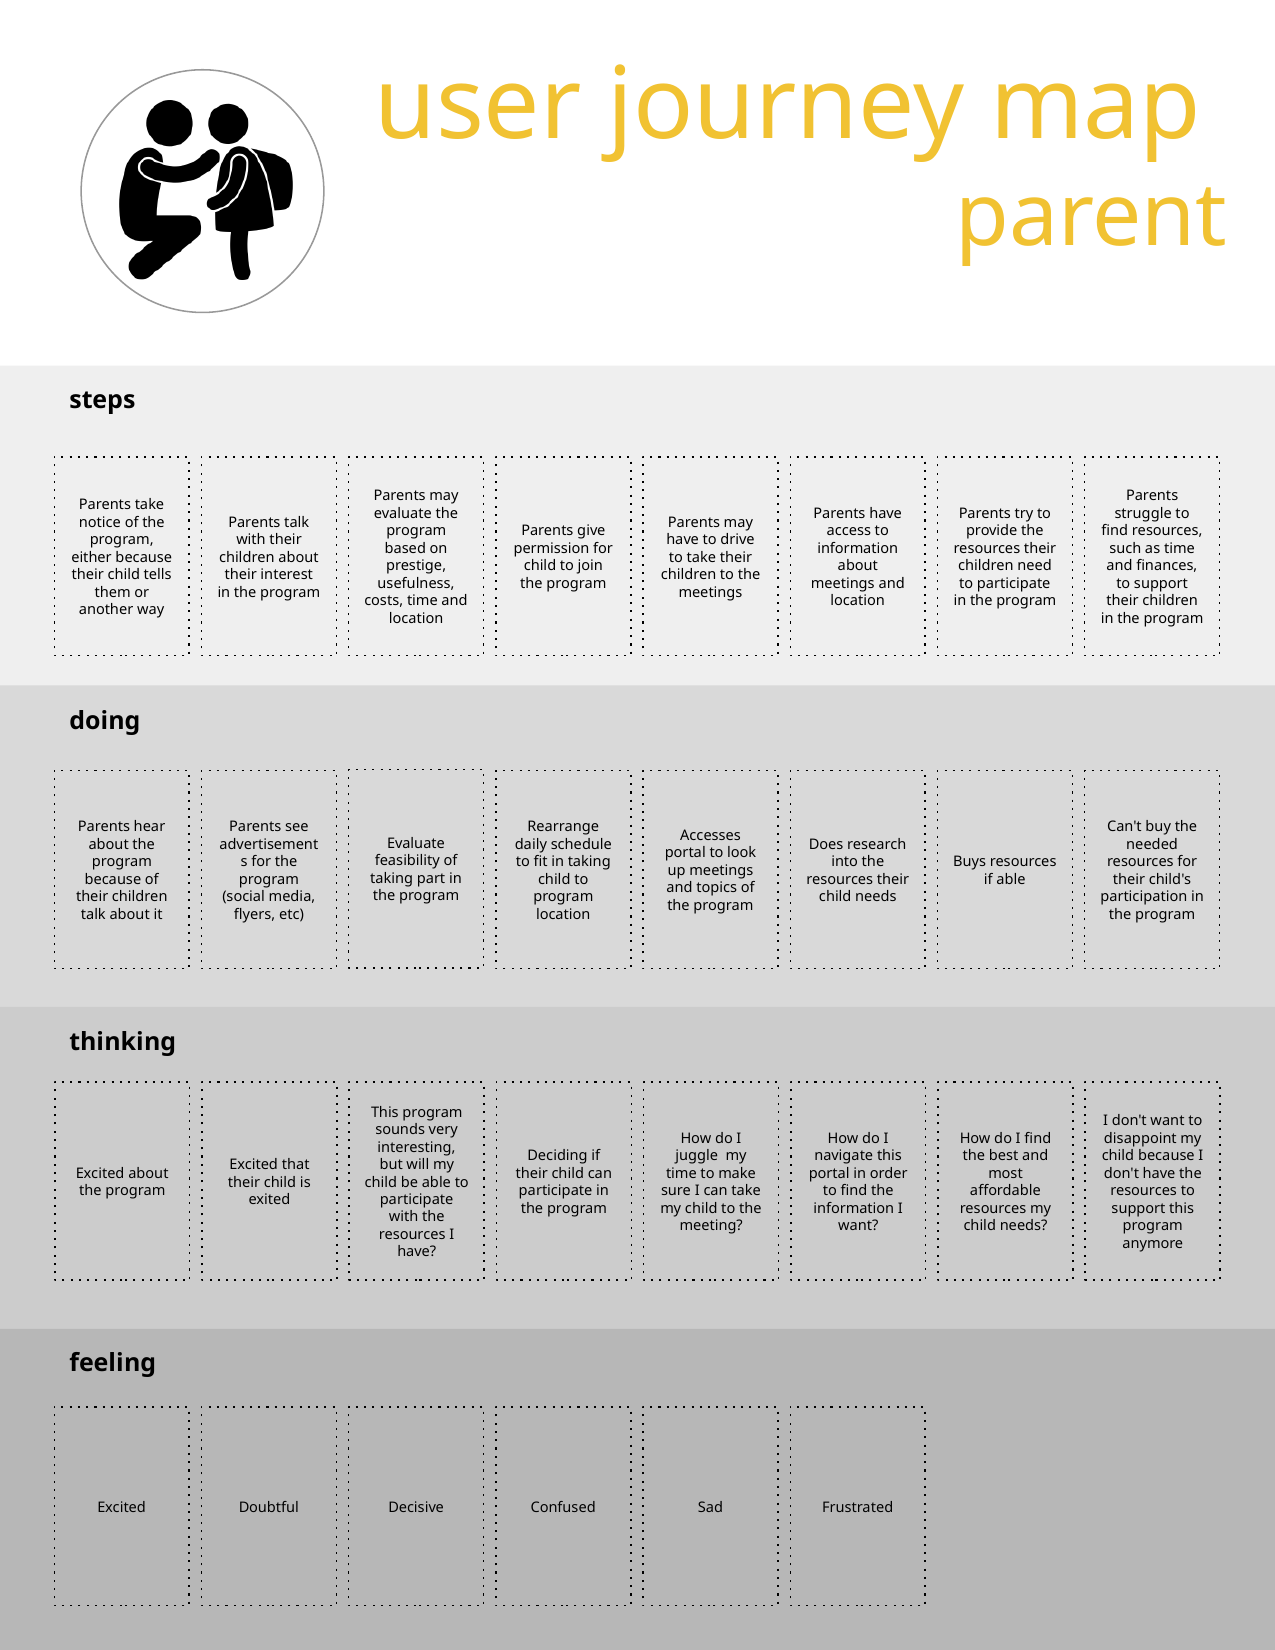

# user journey map
parent
steps
Parents take notice of the program, either because their child tells them or another way
Parents talk with their children about their interest in the program
Parents may evaluate the program based on prestige, usefulness, costs, time and location
Parents give permission for child to join the program
Parents may have to drive to take their children to the meetings
Parents have access to information about meetings and location
Parents try to provide the resources their children need to participate in the program
Parents struggle to find resources, such as time and finances, to support their children in the program
doing
Evaluate feasibility of taking part in the program
Parents hear about the program because of their children talk about it
Parents see advertisements for the program (social media, flyers, etc)
Rearrange daily schedule to fit in taking child to program location
Accesses portal to look up meetings and topics of the program
Does research into the resources their child needs
Buys resources if able
Can't buy the needed resources for their child's participation in the program
thinking
Excited about the program
Excited that their child is exited
This program sounds very interesting, but will my child be able to participate with the resources I have?
Deciding if their child can participate in the program
How do I juggle my time to make sure I can take my child to the meeting?
How do I navigate this portal in order to find the information I want?
How do I find the best and most affordable resources my child needs?
I don't want to disappoint my child because I don't have the resources to support this program anymore
feeling
Excited
Doubtful
Decisive
Confused
Sad
Frustrated